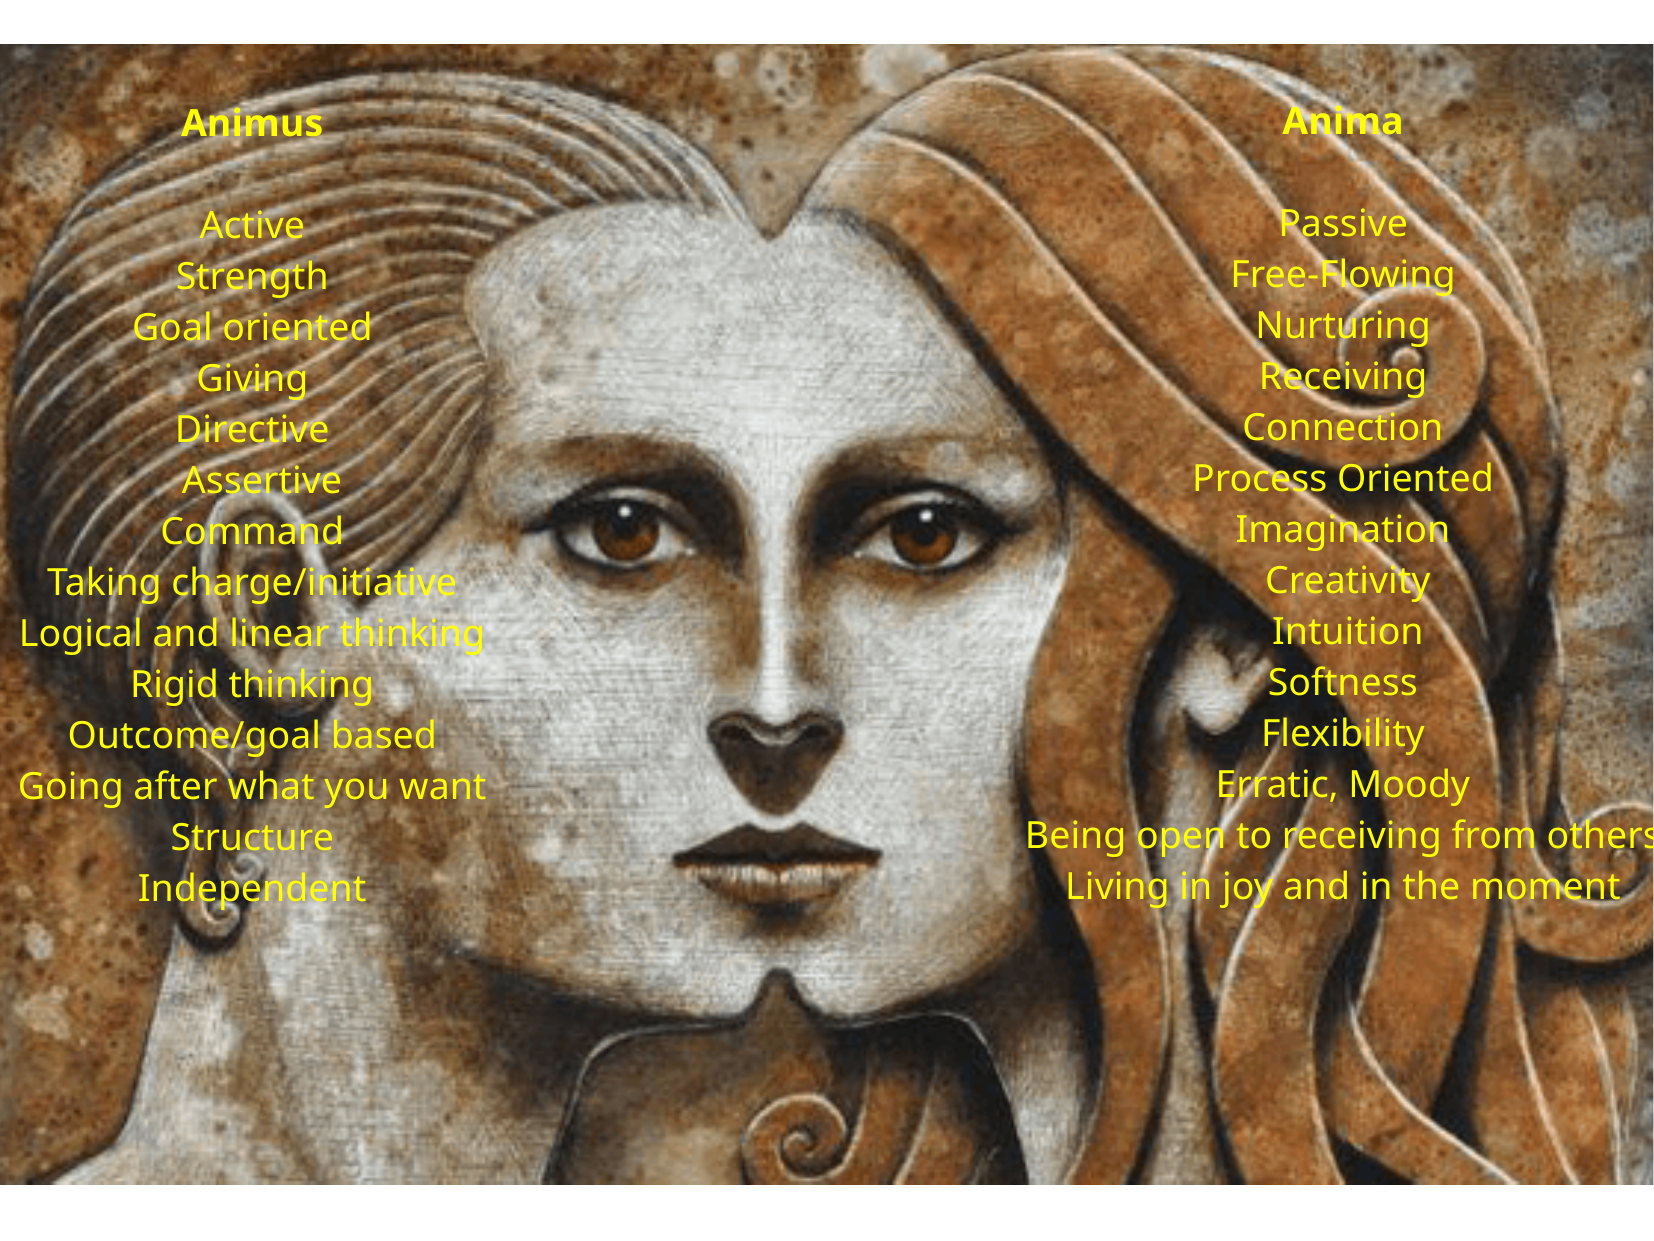

Anima
Passive
Free-Flowing
Nurturing
Receiving
Connection
Process Oriented
Imagination
 Creativity
 Intuition
Softness
Flexibility
Erratic, Moody
Being open to receiving from others
Living in joy and in the moment
Animus
Active
Strength
Goal oriented
Giving
Directive
 Assertive
Command
Taking charge/initiative
Logical and linear thinking
Rigid thinking
Outcome/goal based
Going after what you want
Structure
Independent